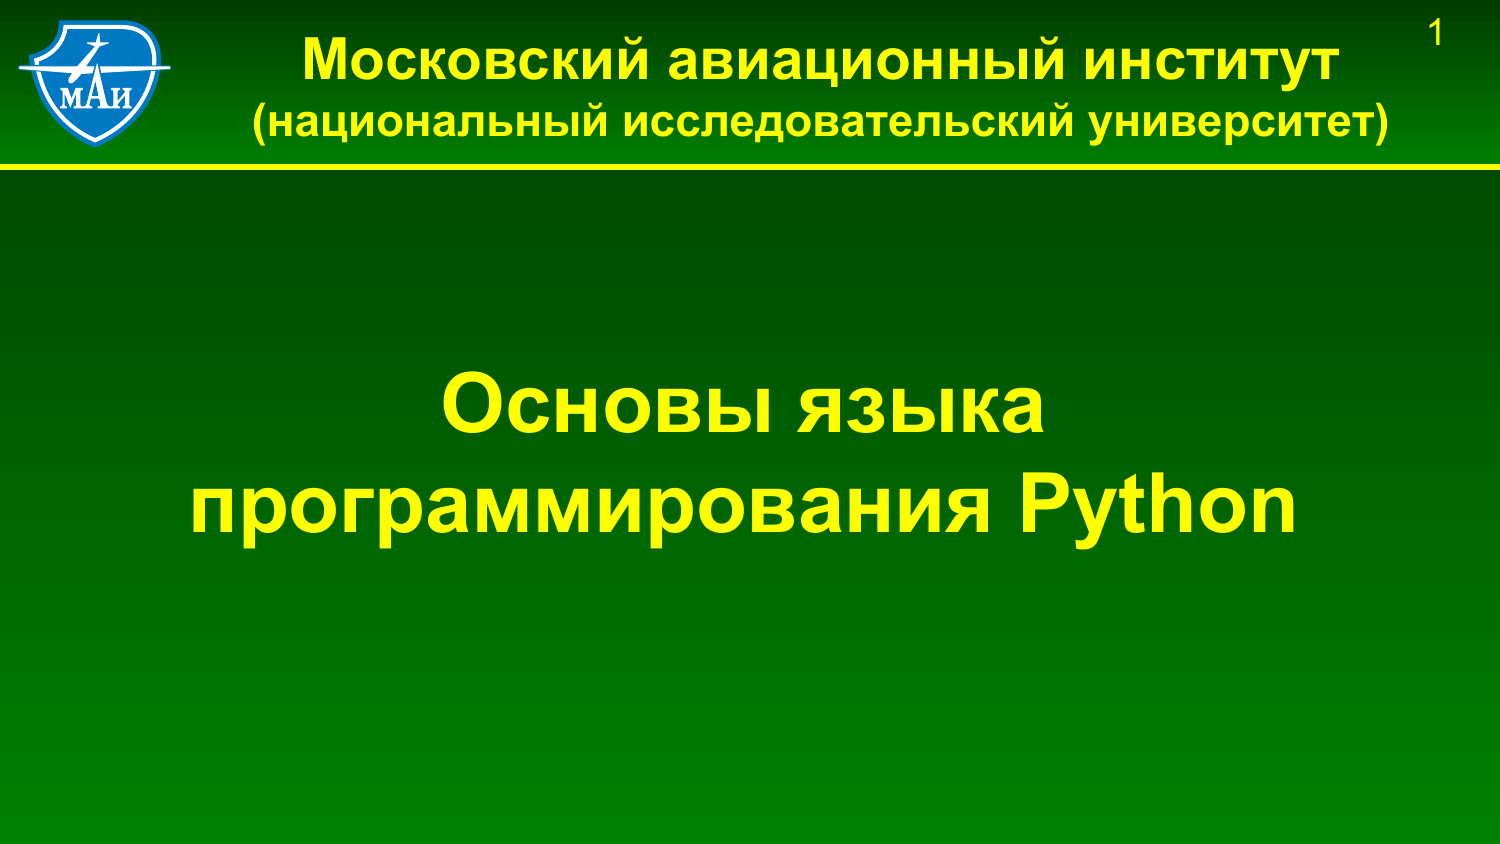

Московский авиационный институт
(национальный исследовательский университет)
Основы языка программирования Python